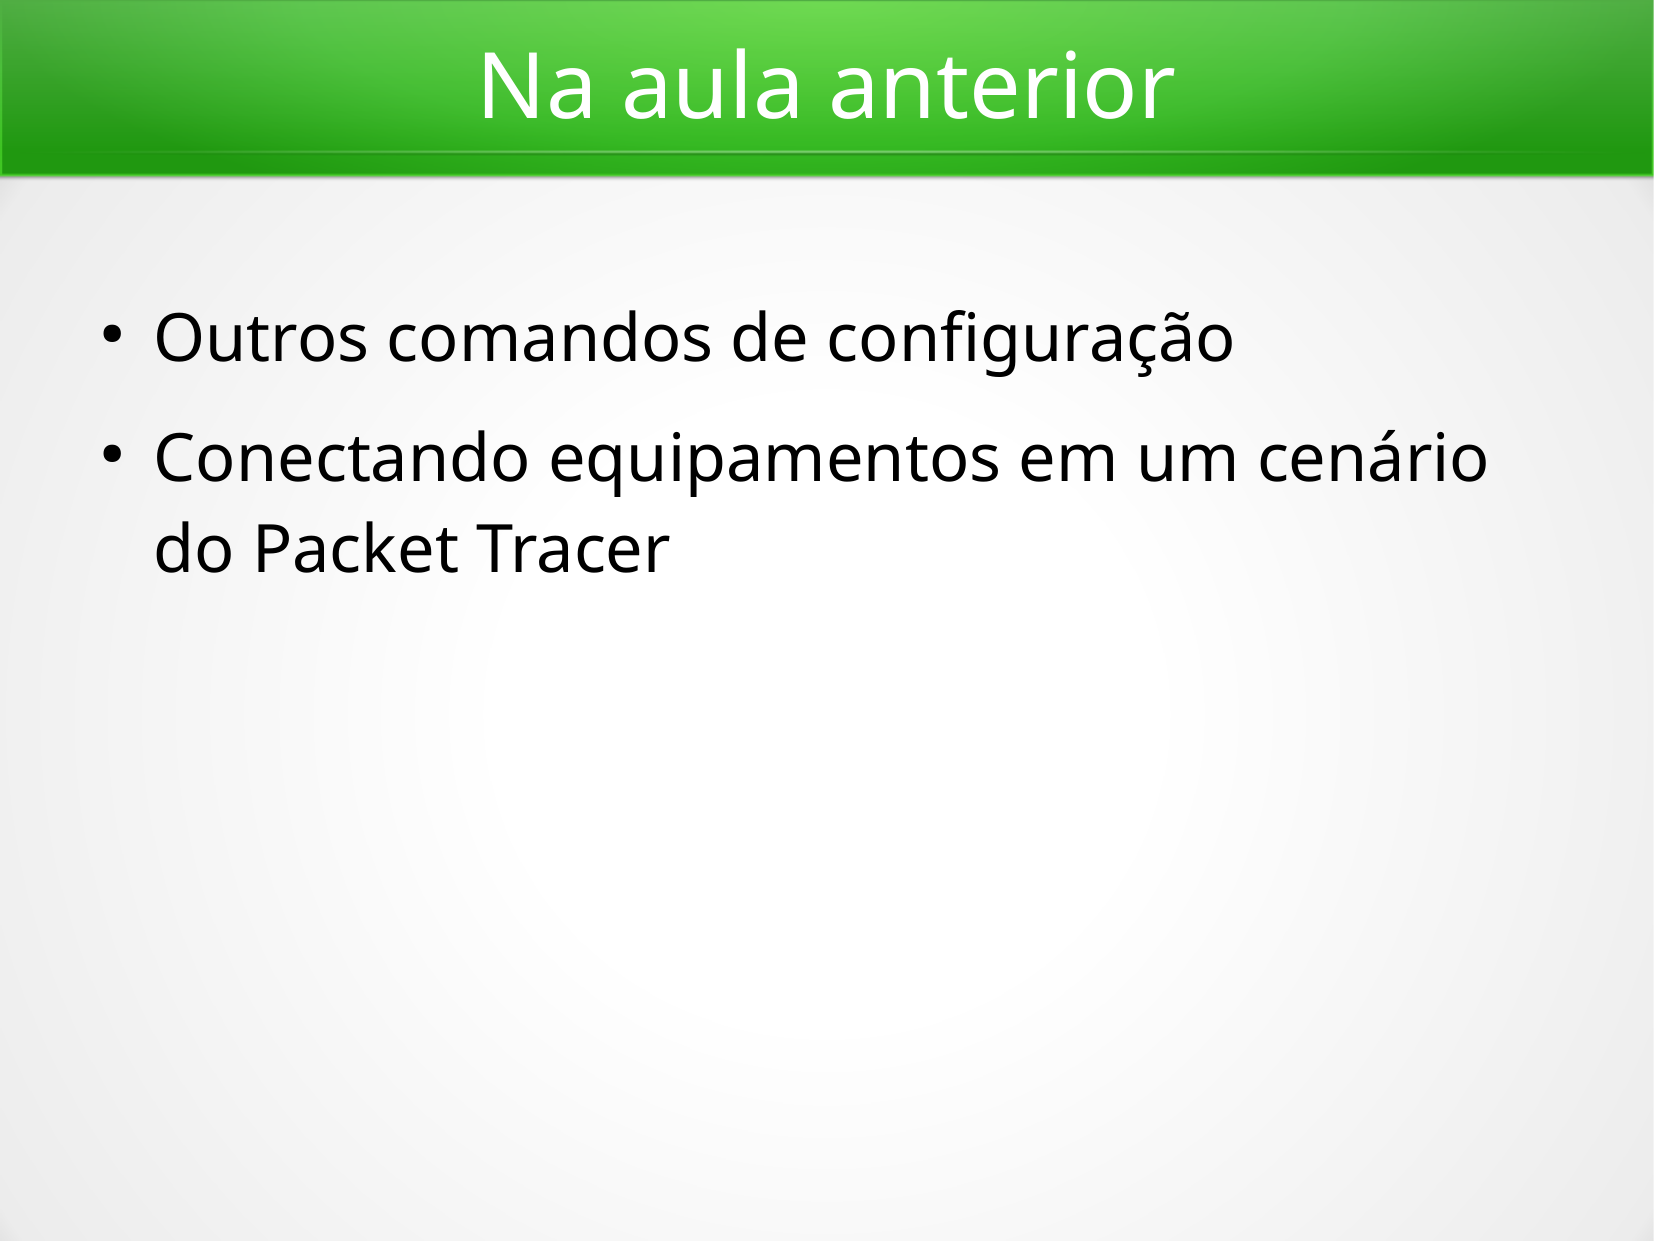

# Na aula anterior
Outros comandos de configuração
Conectando equipamentos em um cenário do Packet Tracer